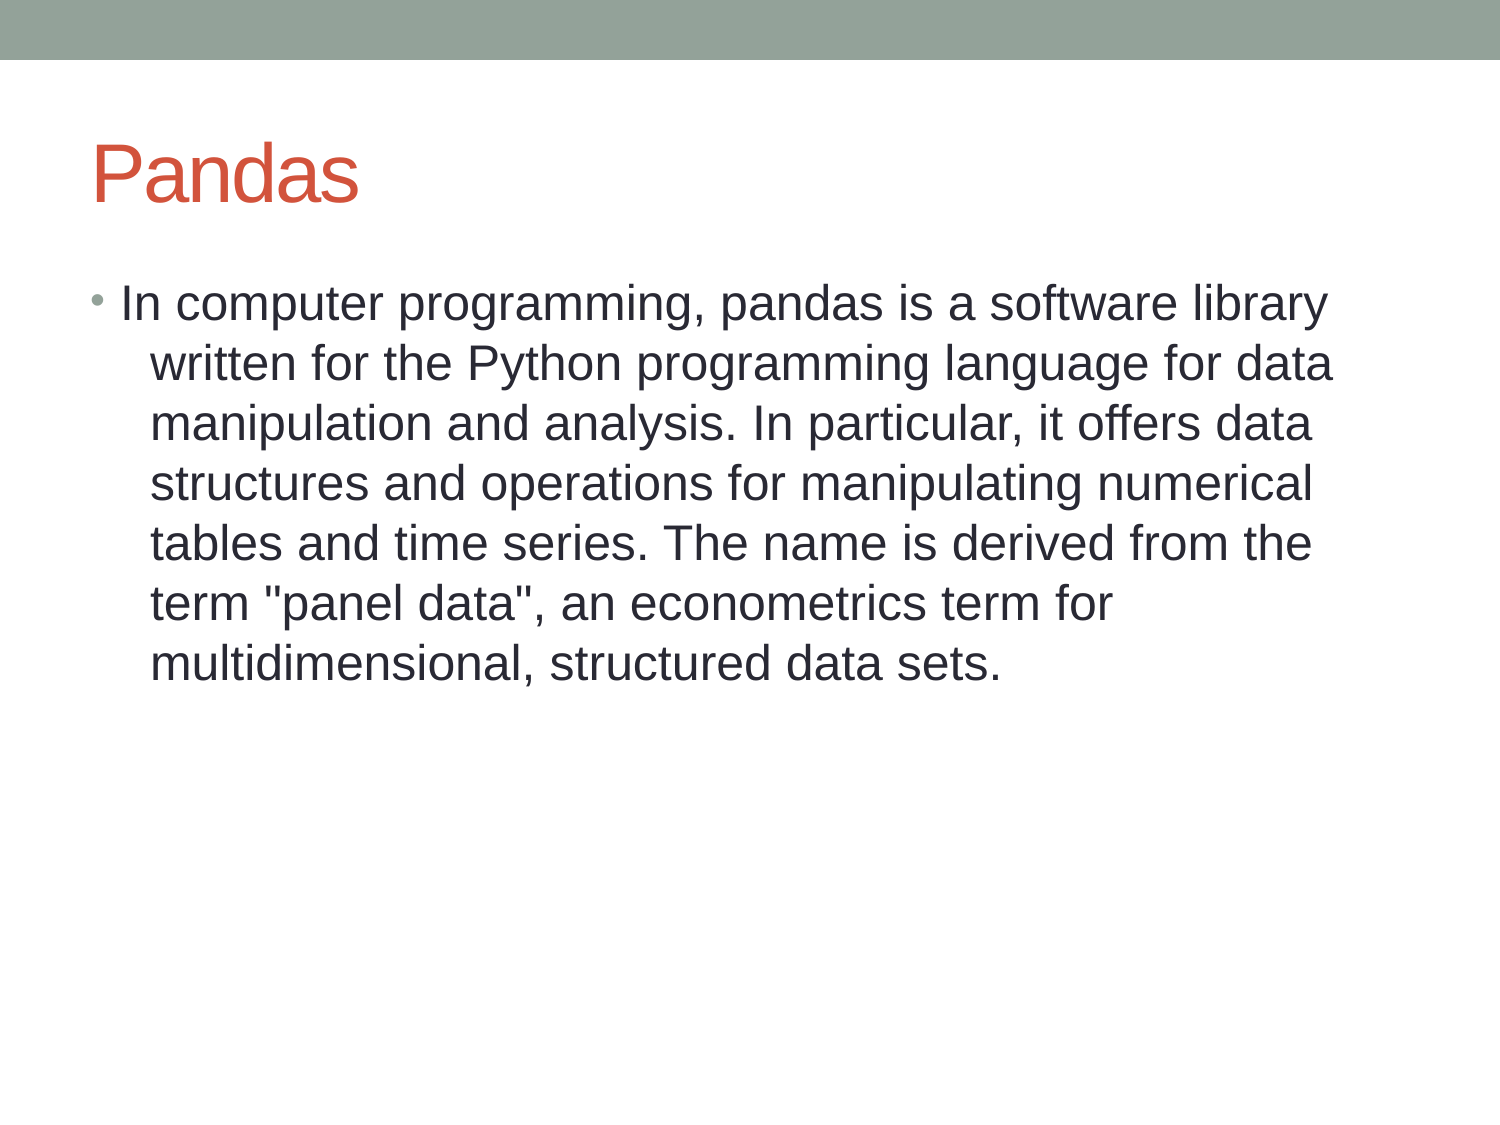

# Pandas
In computer programming, pandas is a software library written for the Python programming language for data manipulation and analysis. In particular, it offers data structures and operations for manipulating numerical tables and time series. The name is derived from the term "panel data", an econometrics term for multidimensional, structured data sets.